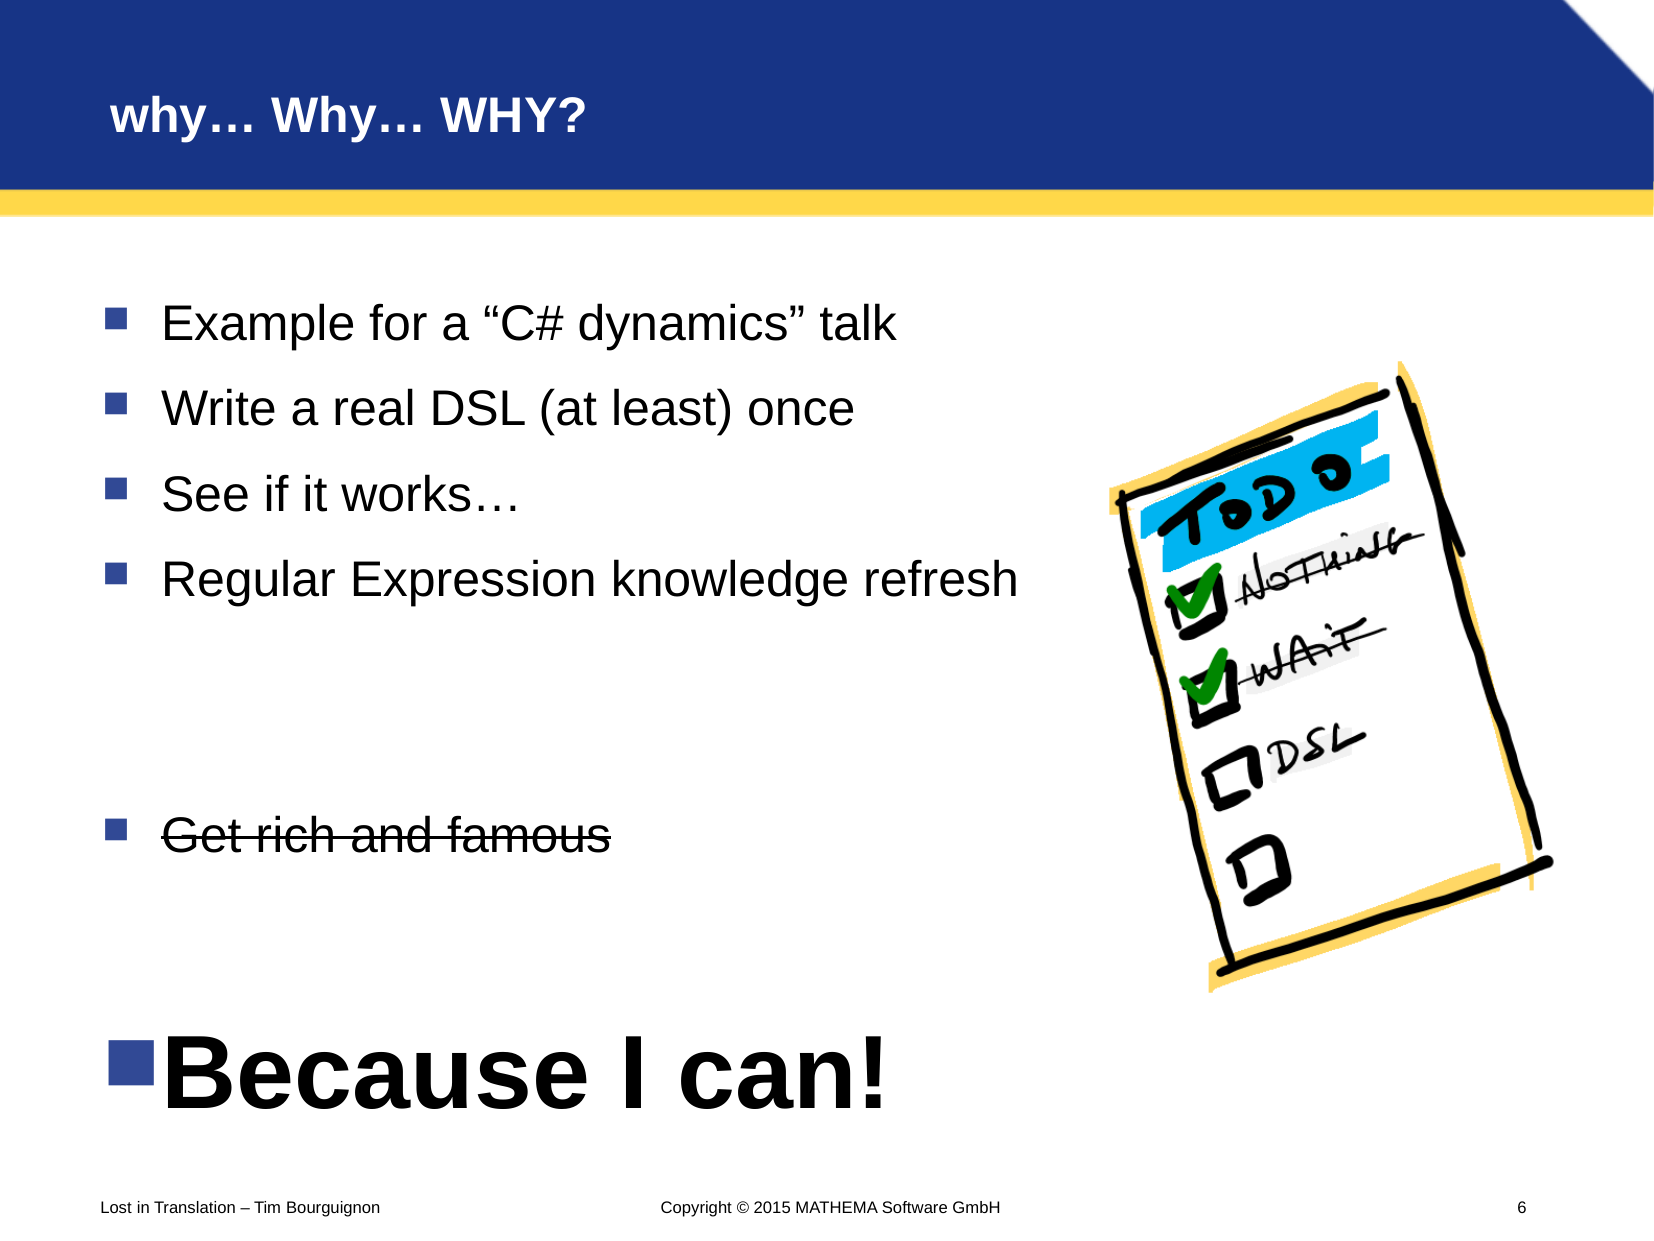

# why… Why… WHY?
Example for a “C# dynamics” talk
Write a real DSL (at least) once
See if it works…
Regular Expression knowledge refresh
Get rich and famous
Because I can!